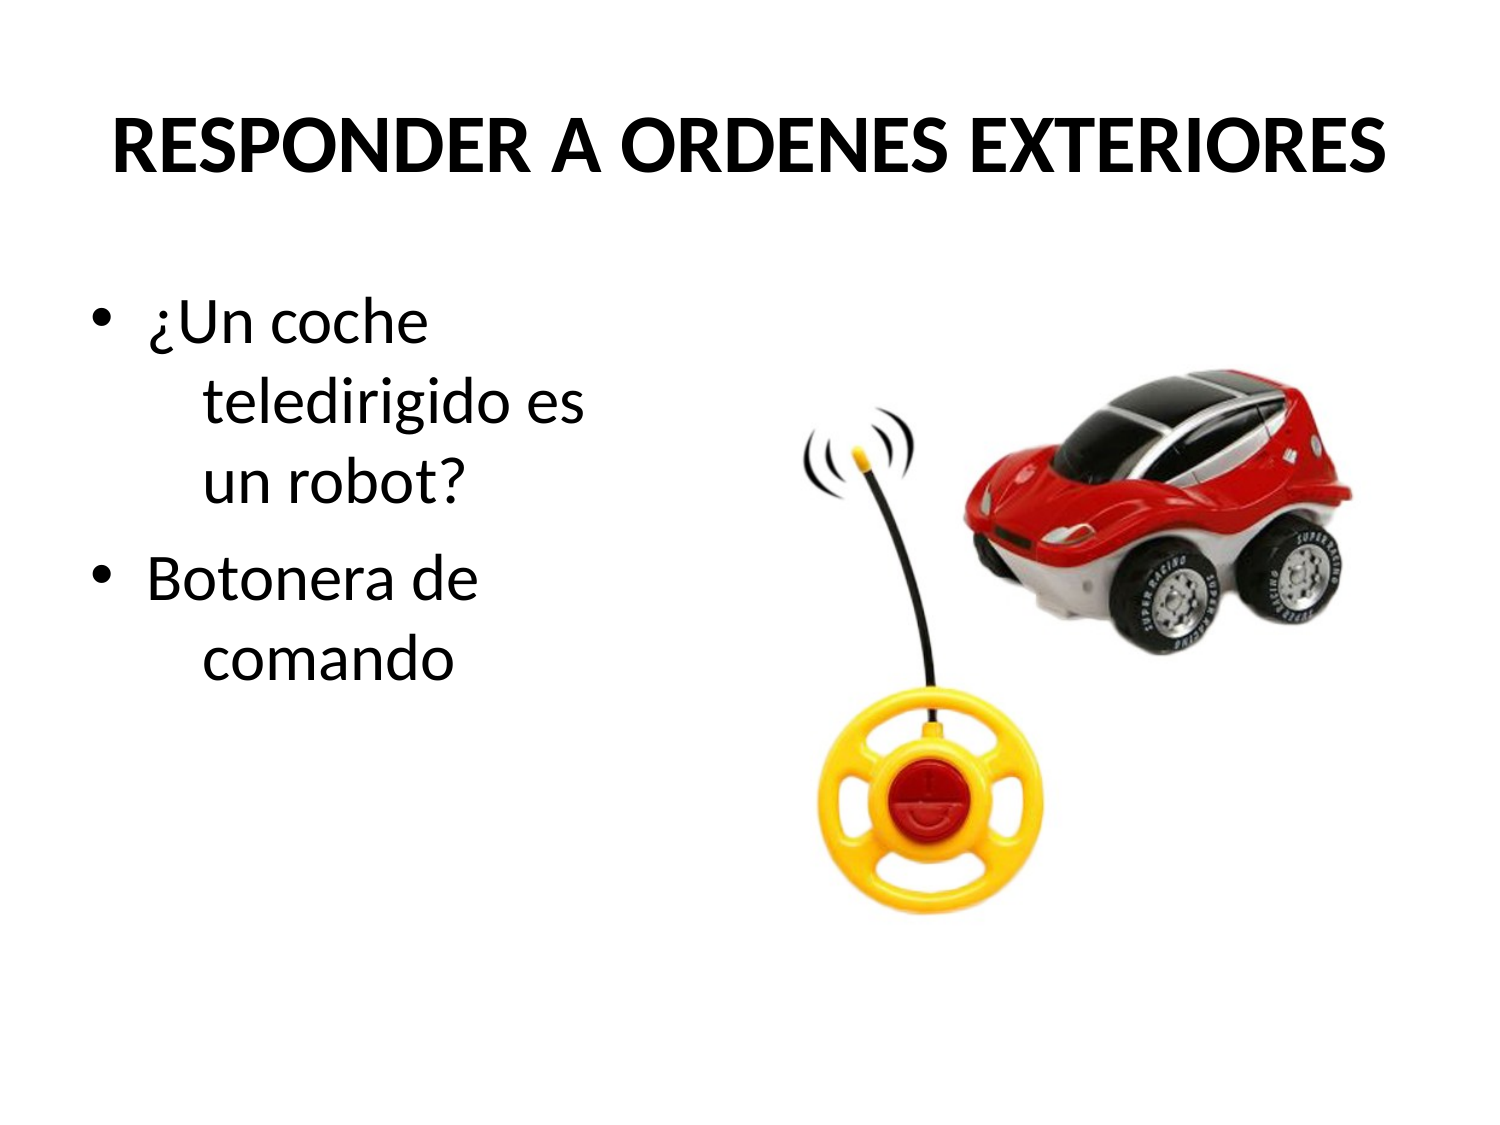

# RESPONDER A ORDENES EXTERIORES
¿Un coche teledirigido es un robot?
Botonera de comando